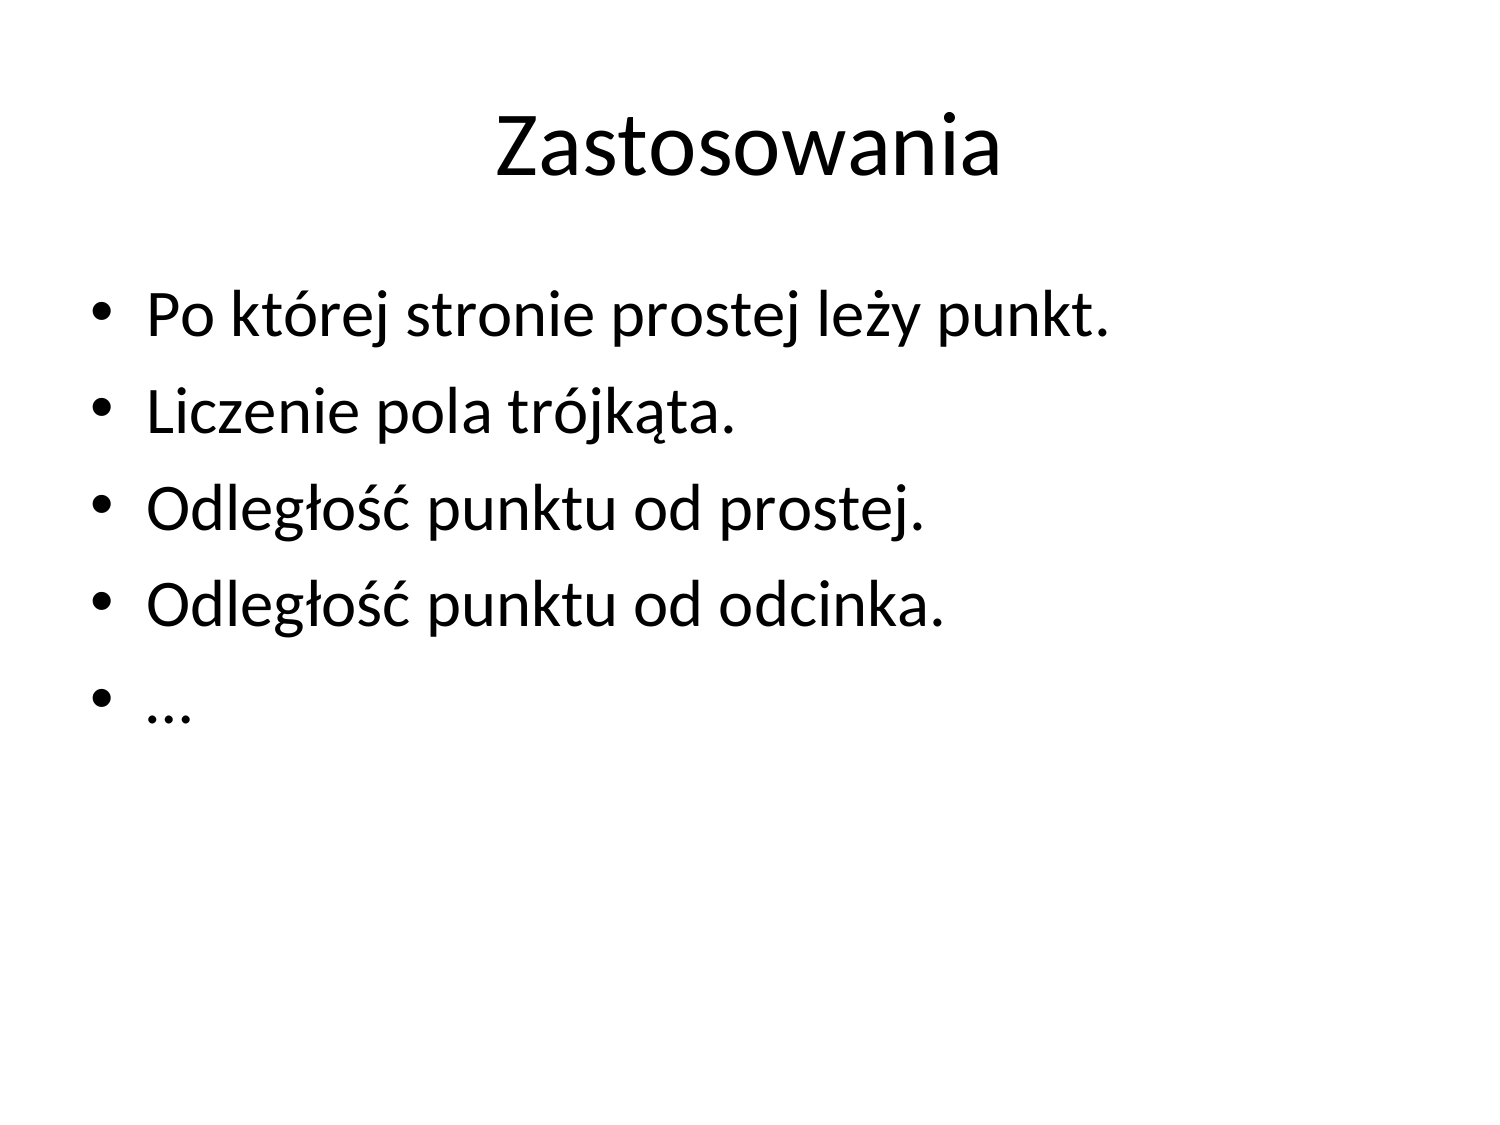

# Zastosowania
Po której stronie prostej leży punkt.
Liczenie pola trójkąta.
Odległość punktu od prostej.
Odległość punktu od odcinka.
…